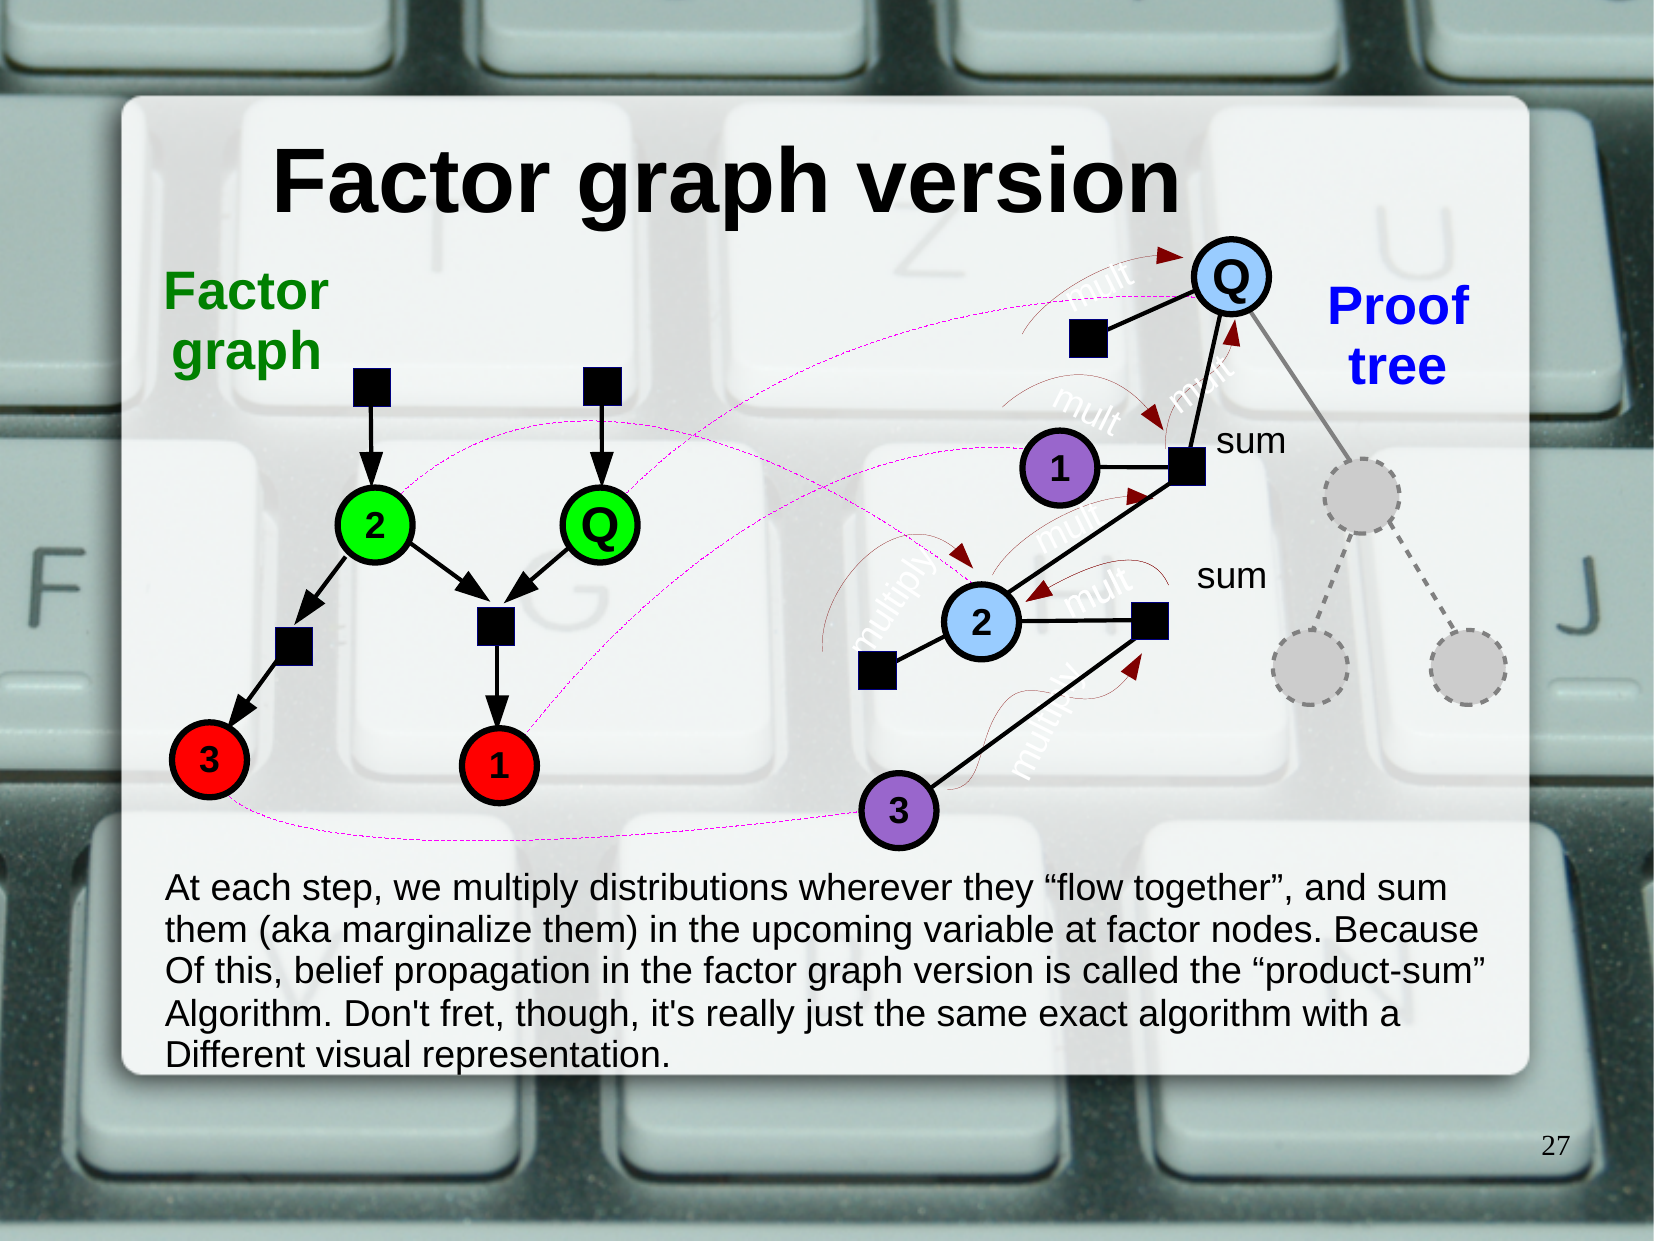

# Factor graph version
Q
Factor
graph
mult
Proof
tree
mult
mult
sum
1
2
Q
mult
multiply
sum
mult
mult
2
multiply
3
1
3
At each step, we multiply distributions wherever they “flow together”, and sum
them (aka marginalize them) in the upcoming variable at factor nodes. Because
Of this, belief propagation in the factor graph version is called the “product-sum”
Algorithm. Don't fret, though, it's really just the same exact algorithm with a
Different visual representation.
27